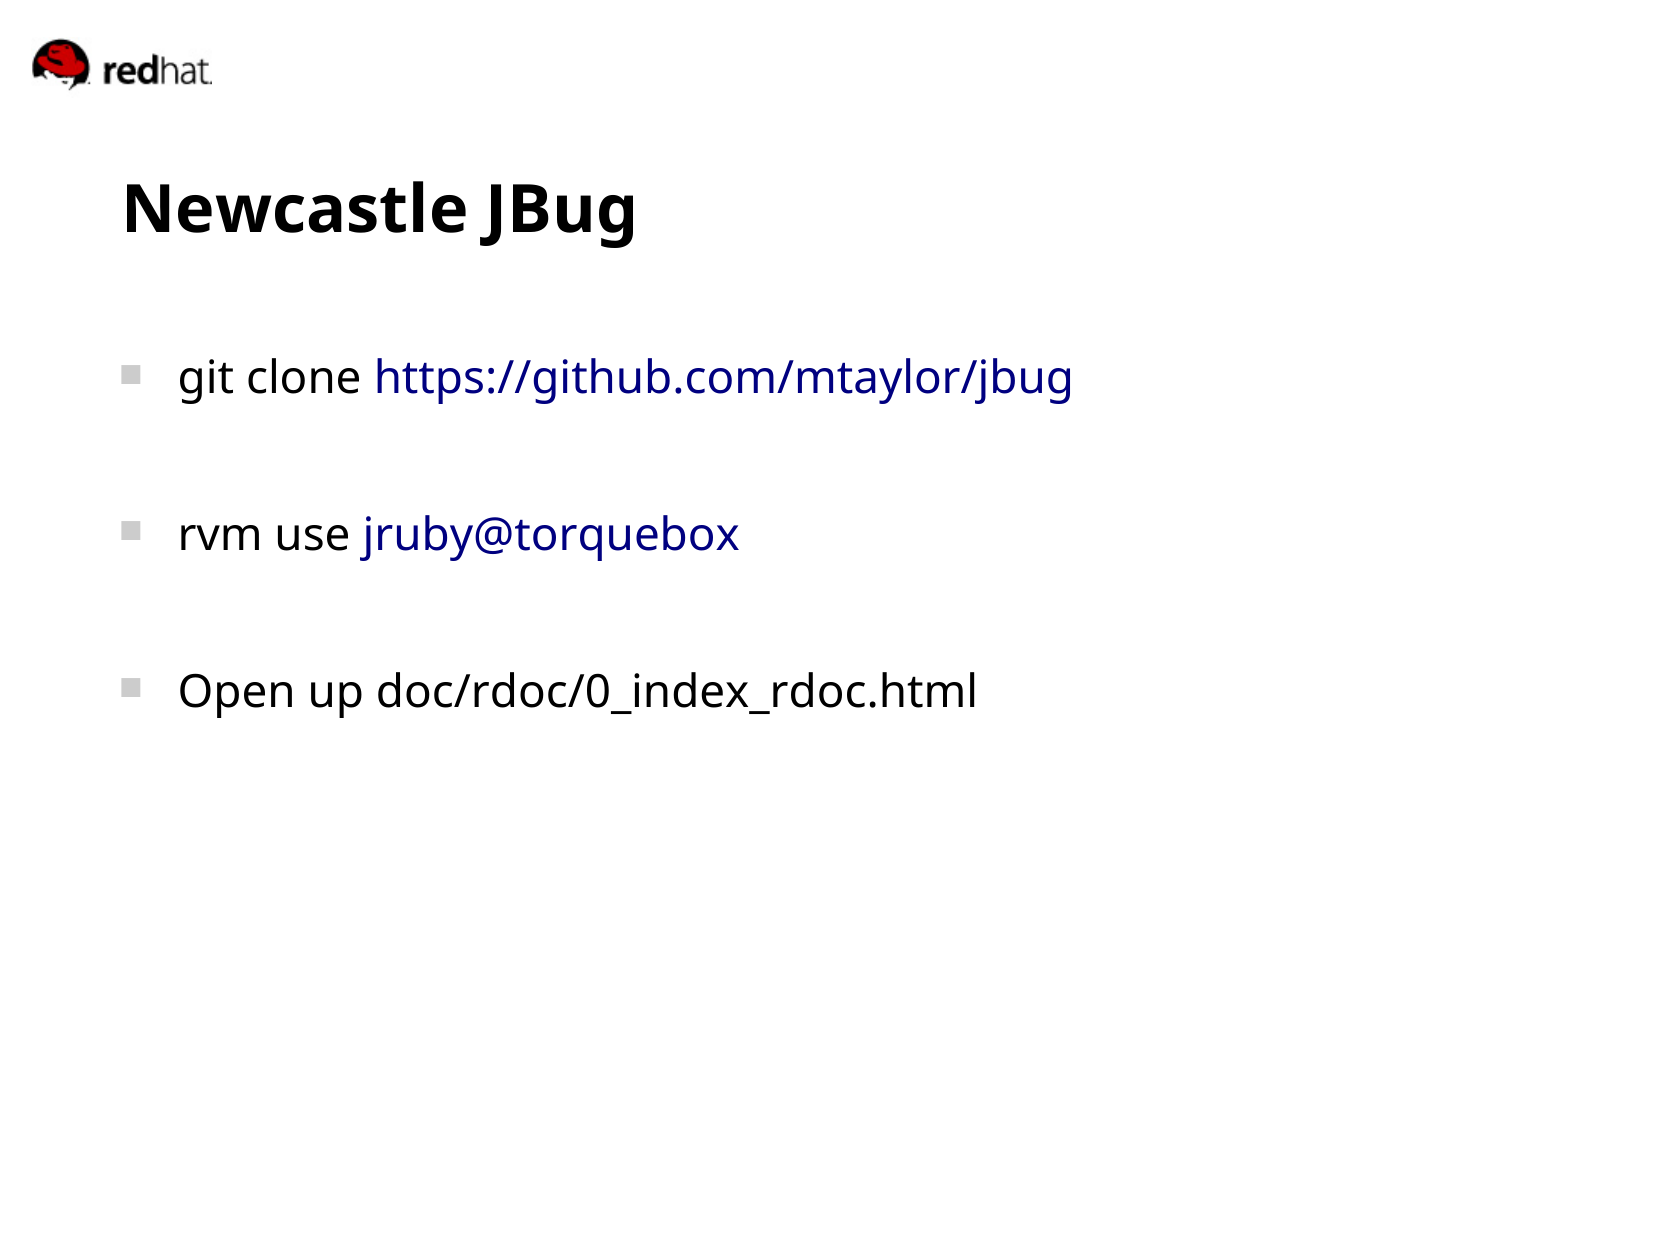

# Newcastle JBug
git clone https://github.com/mtaylor/jbug
rvm use jruby@torquebox
Open up doc/rdoc/0_index_rdoc.html